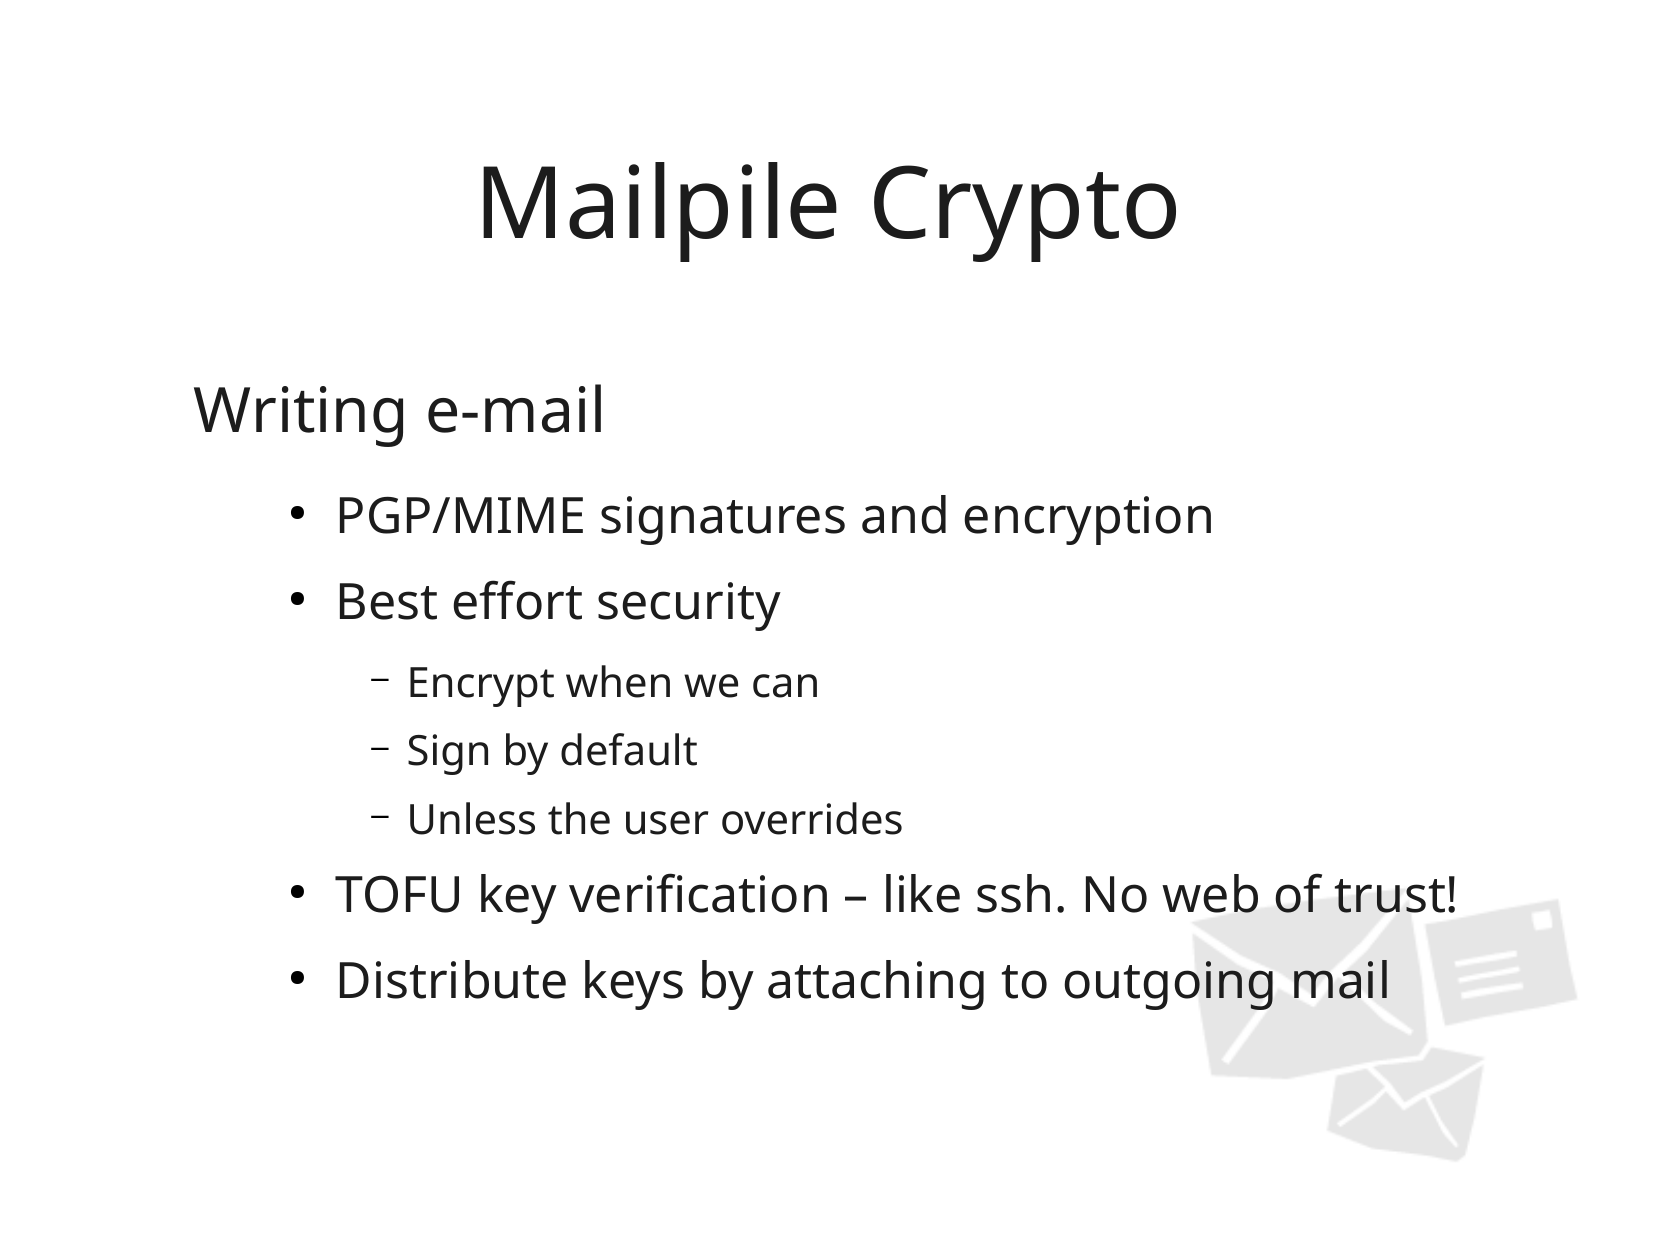

# Mailpile Crypto
Writing e-mail
PGP/MIME signatures and encryption
Best effort security
Encrypt when we can
Sign by default
Unless the user overrides
TOFU key verification – like ssh. No web of trust!
Distribute keys by attaching to outgoing mail